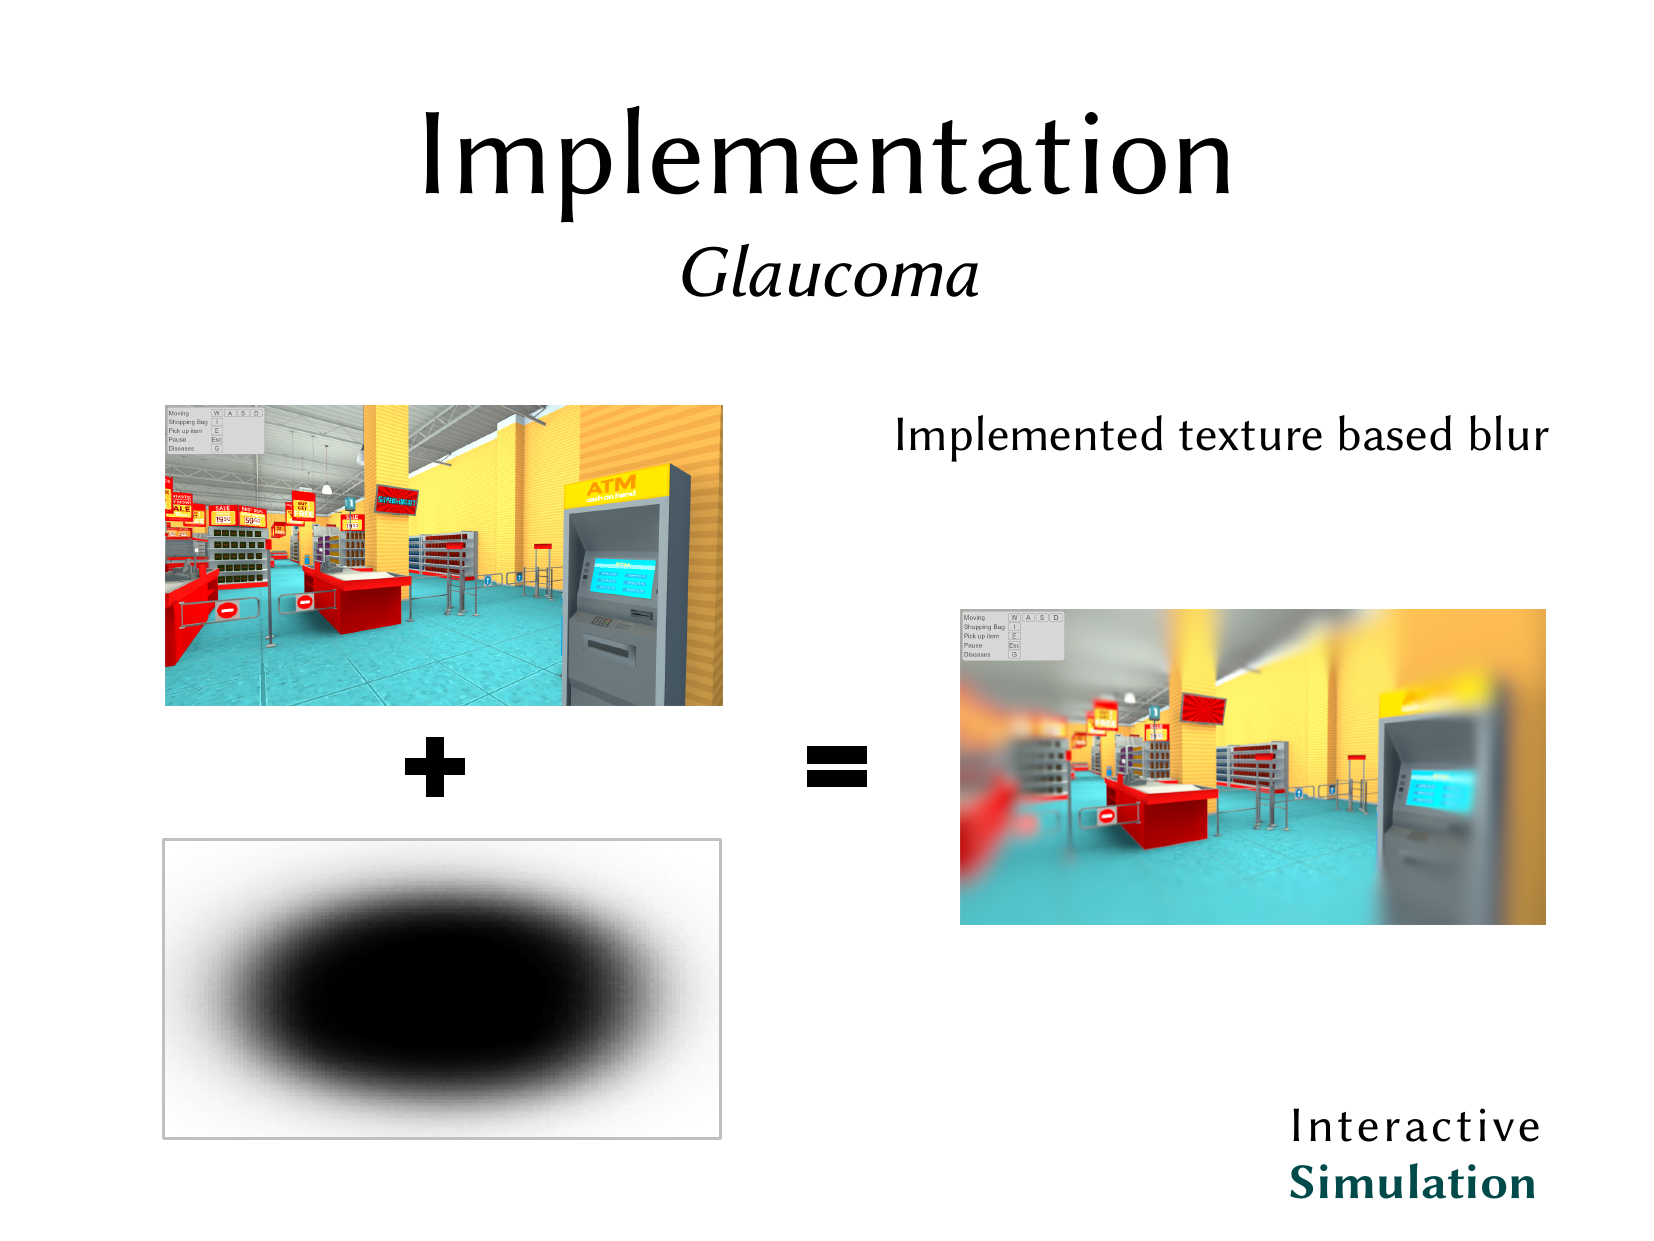

# Implementation
Glaucoma
Implemented texture based blur